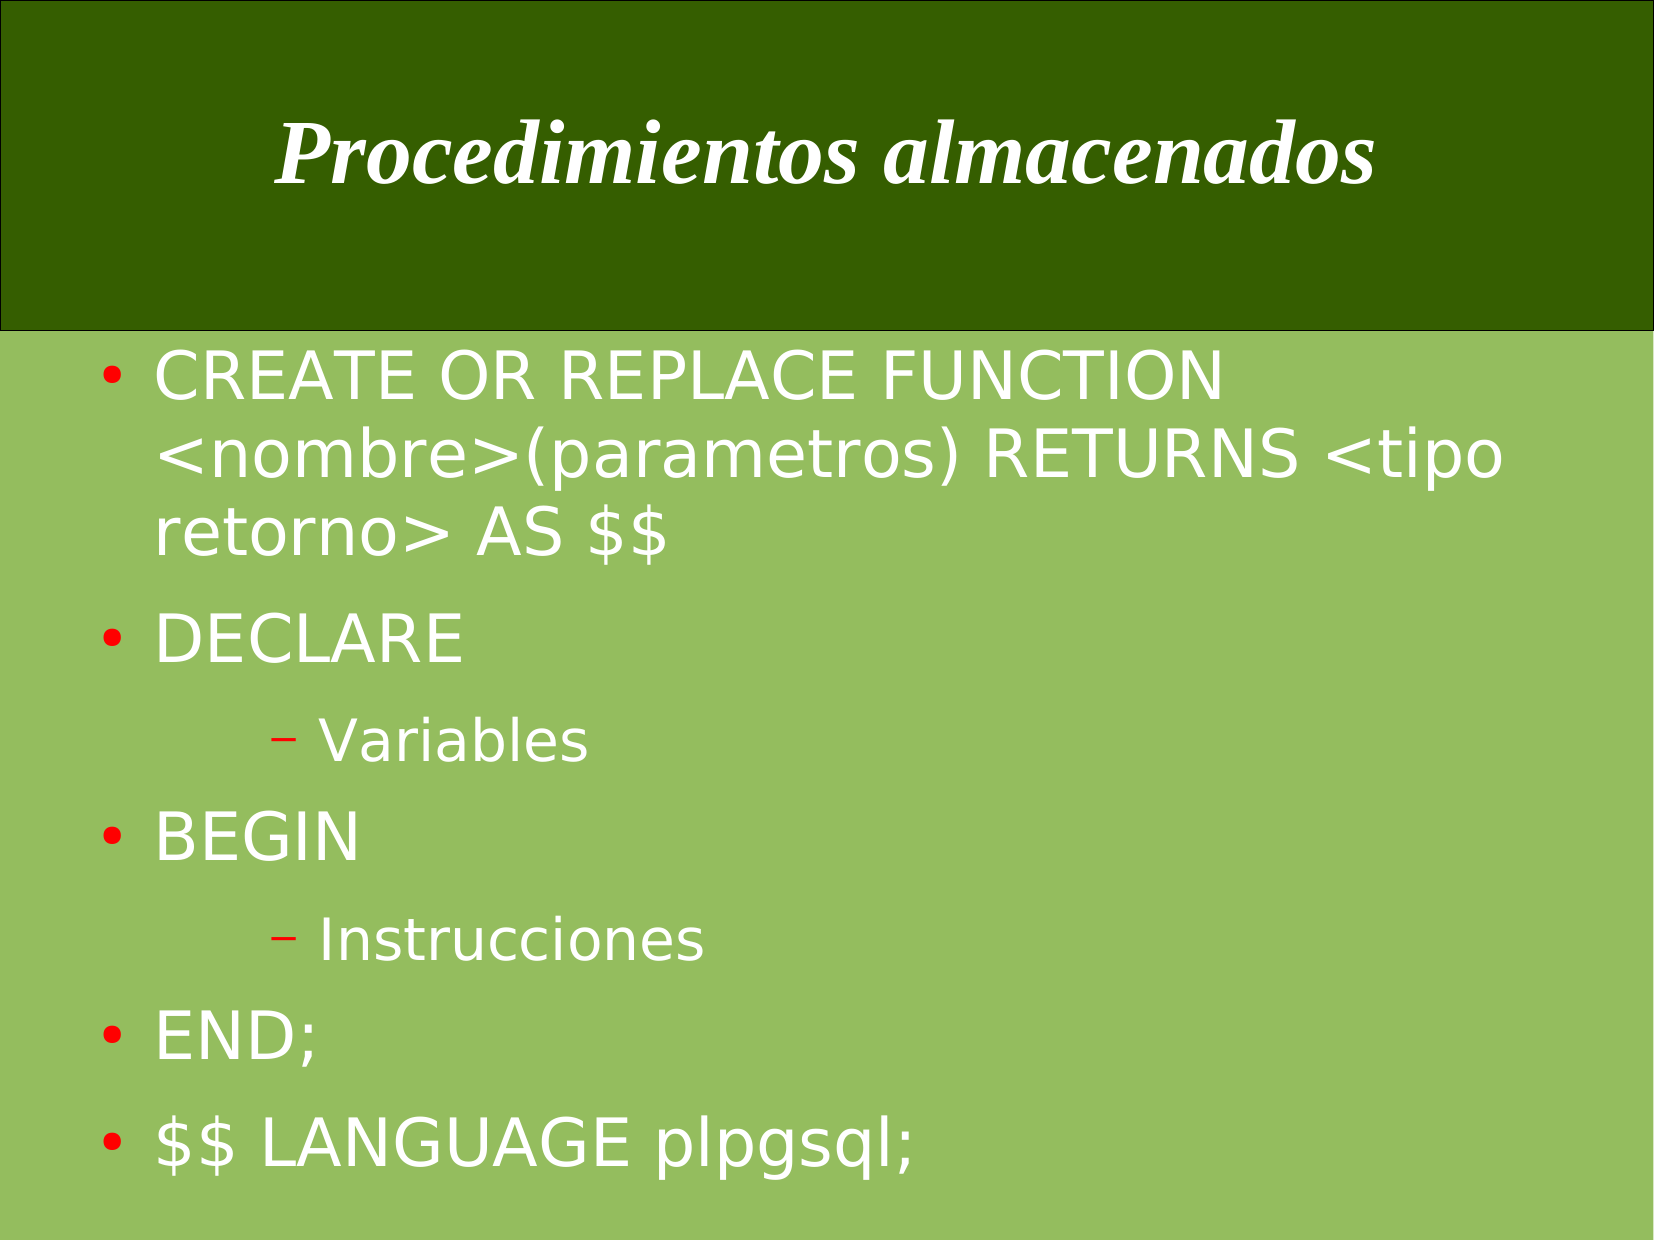

# Procedimientos almacenados
CREATE OR REPLACE FUNCTION <nombre>(parametros) RETURNS <tipo retorno> AS $$
DECLARE
Variables
BEGIN
Instrucciones
END;
$$ LANGUAGE plpgsql;